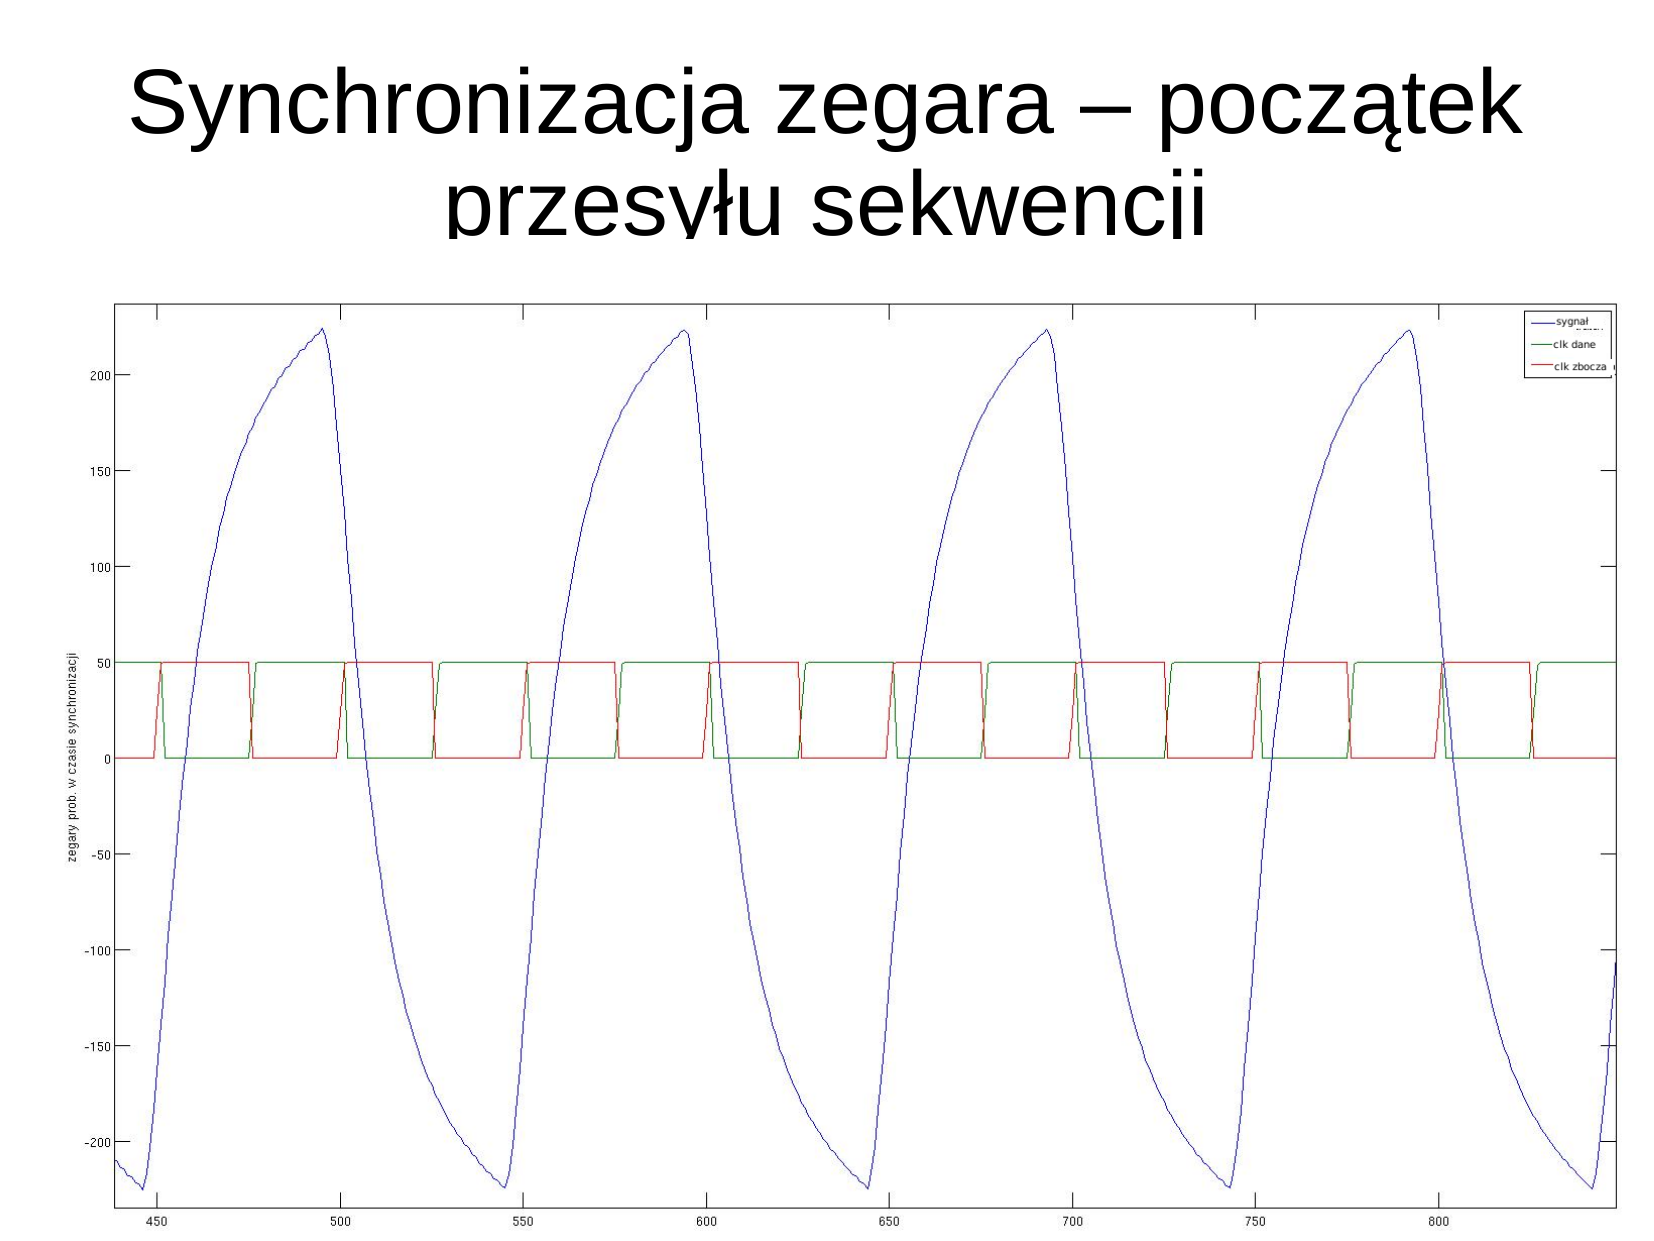

# Synchronizacja zegara – początek przesyłu sekwencji